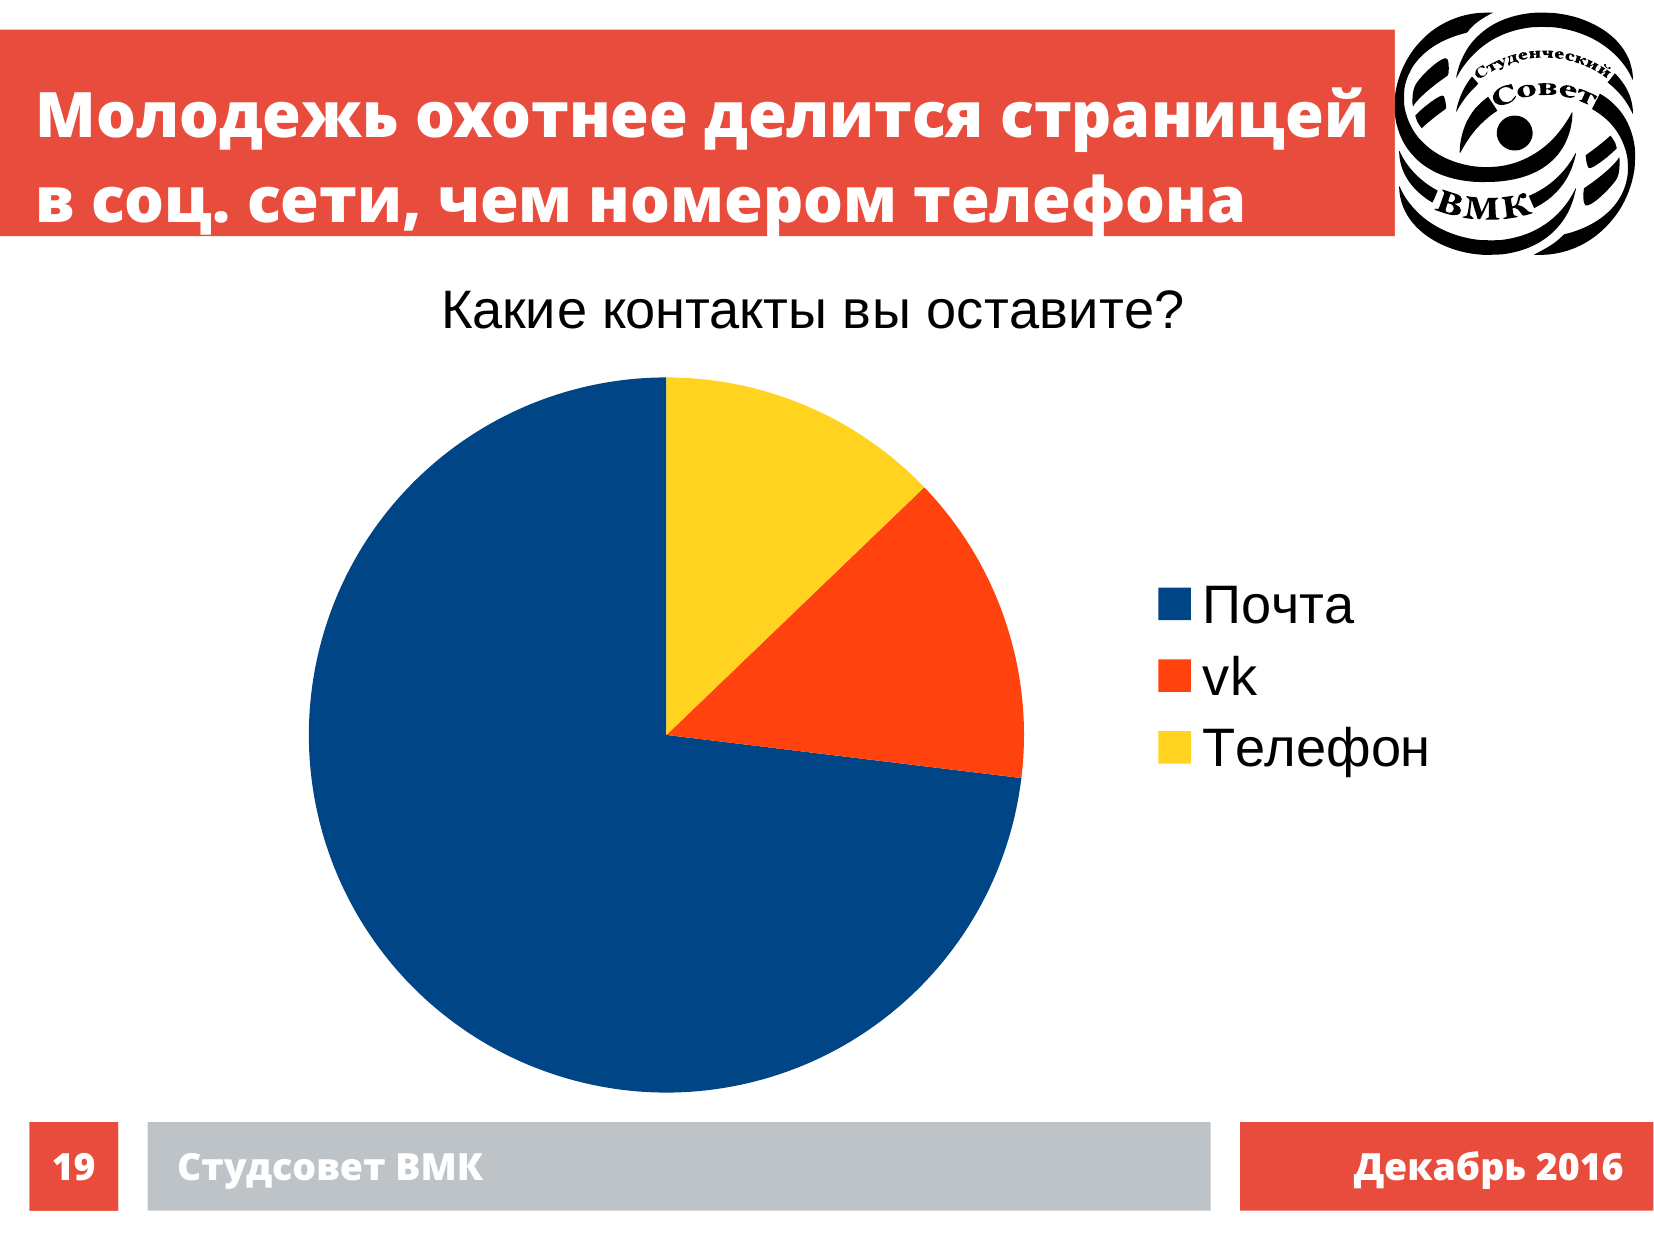

# Молодежь охотнее делится страницей в соц. сети, чем номером телефона
### Chart: Какие контакты вы оставите?
| Category | Column H |
|---|---|
| Почта | 57.0 |
| vk | 11.0 |
| Телефон | 10.0 |19
Студсовет ВМК
Декабрь 2016